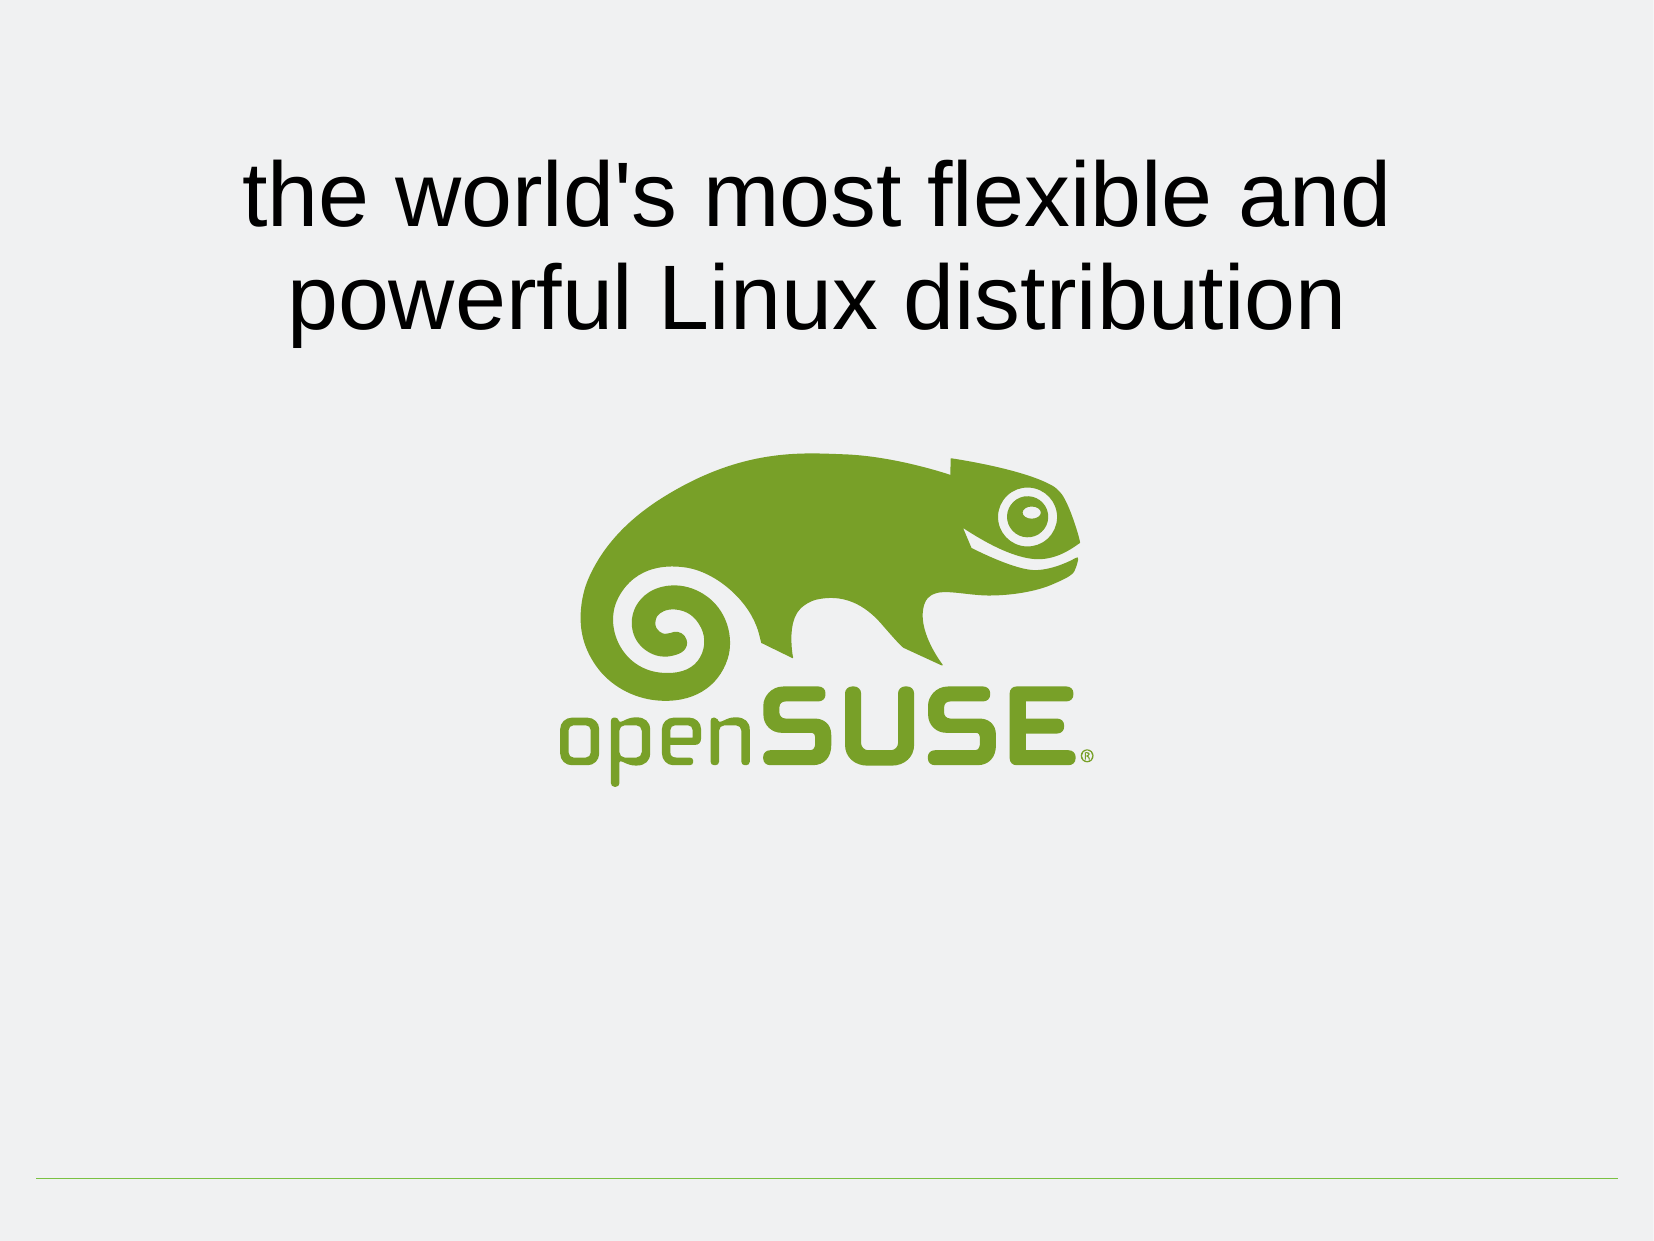

# the world's most flexible and powerful Linux distribution